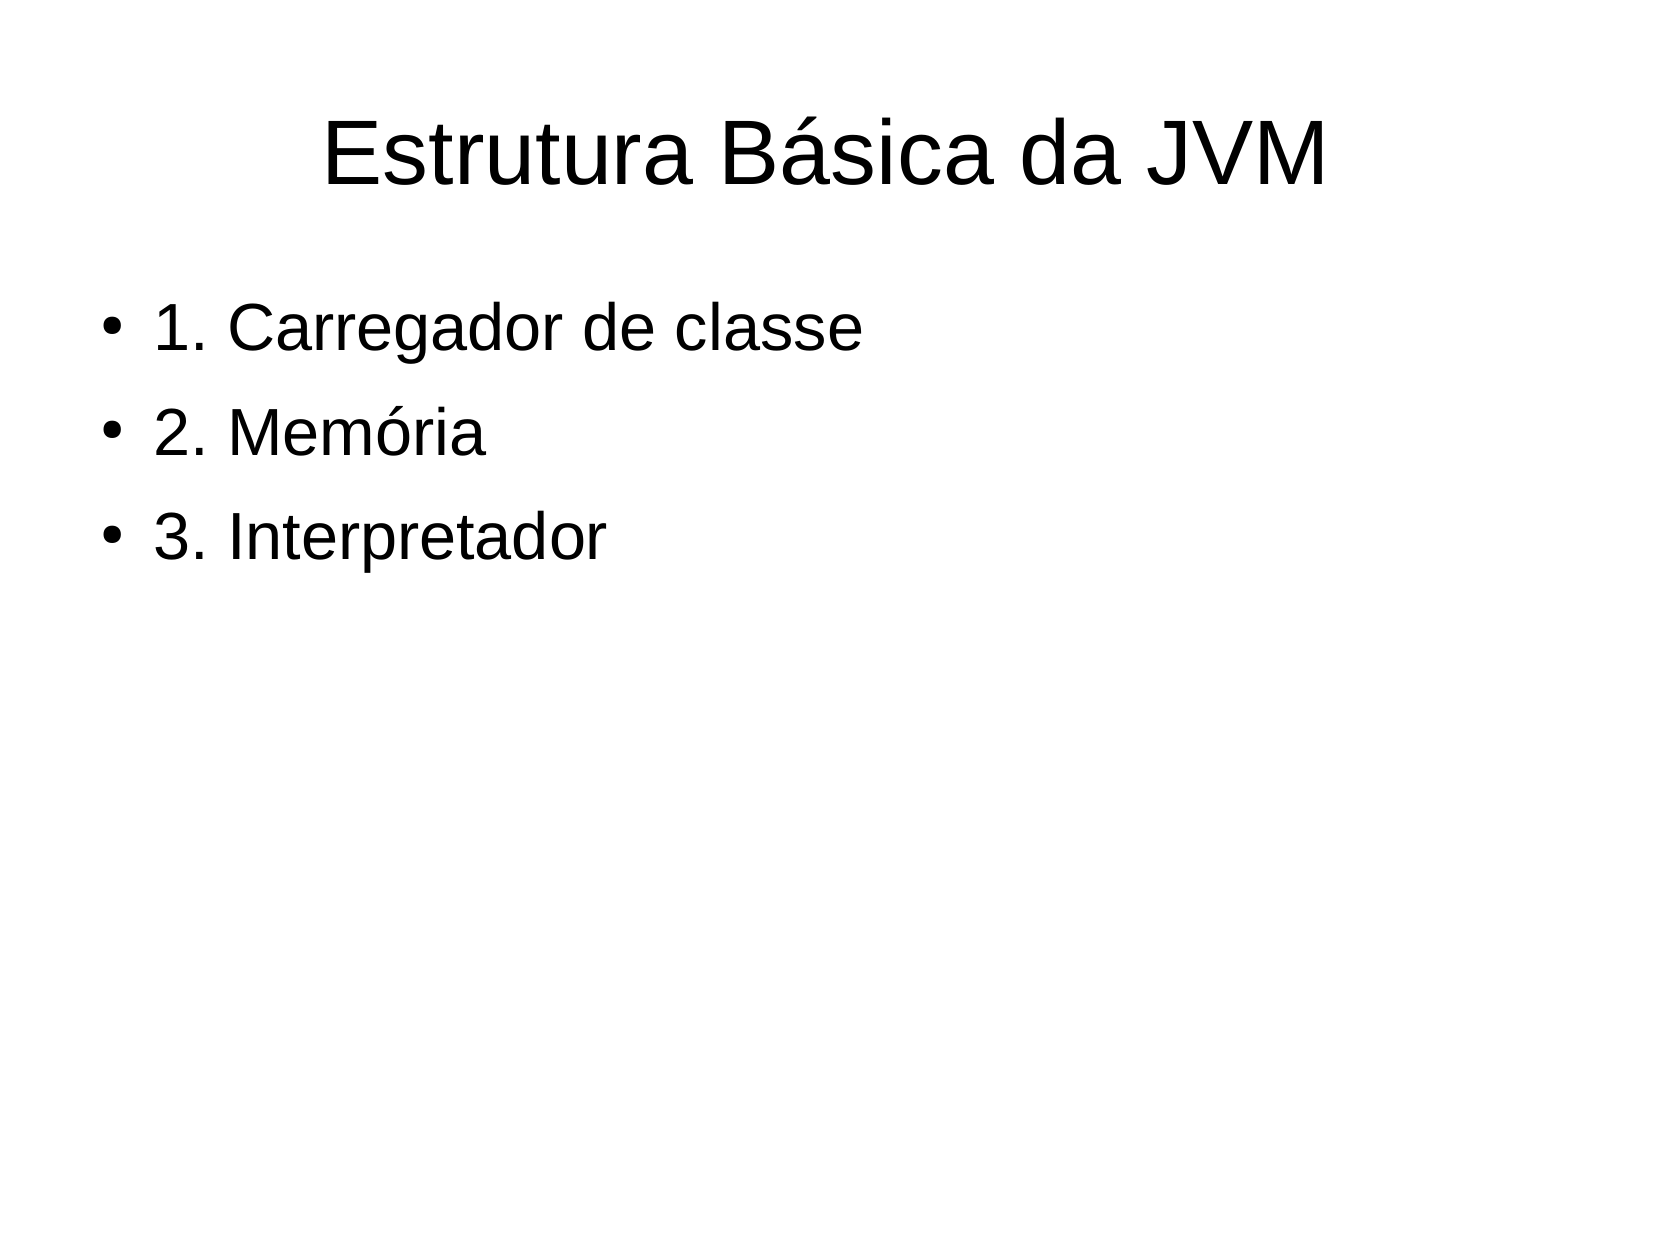

# Estrutura Básica da JVM
1. Carregador de classe
2. Memória
3. Interpretador